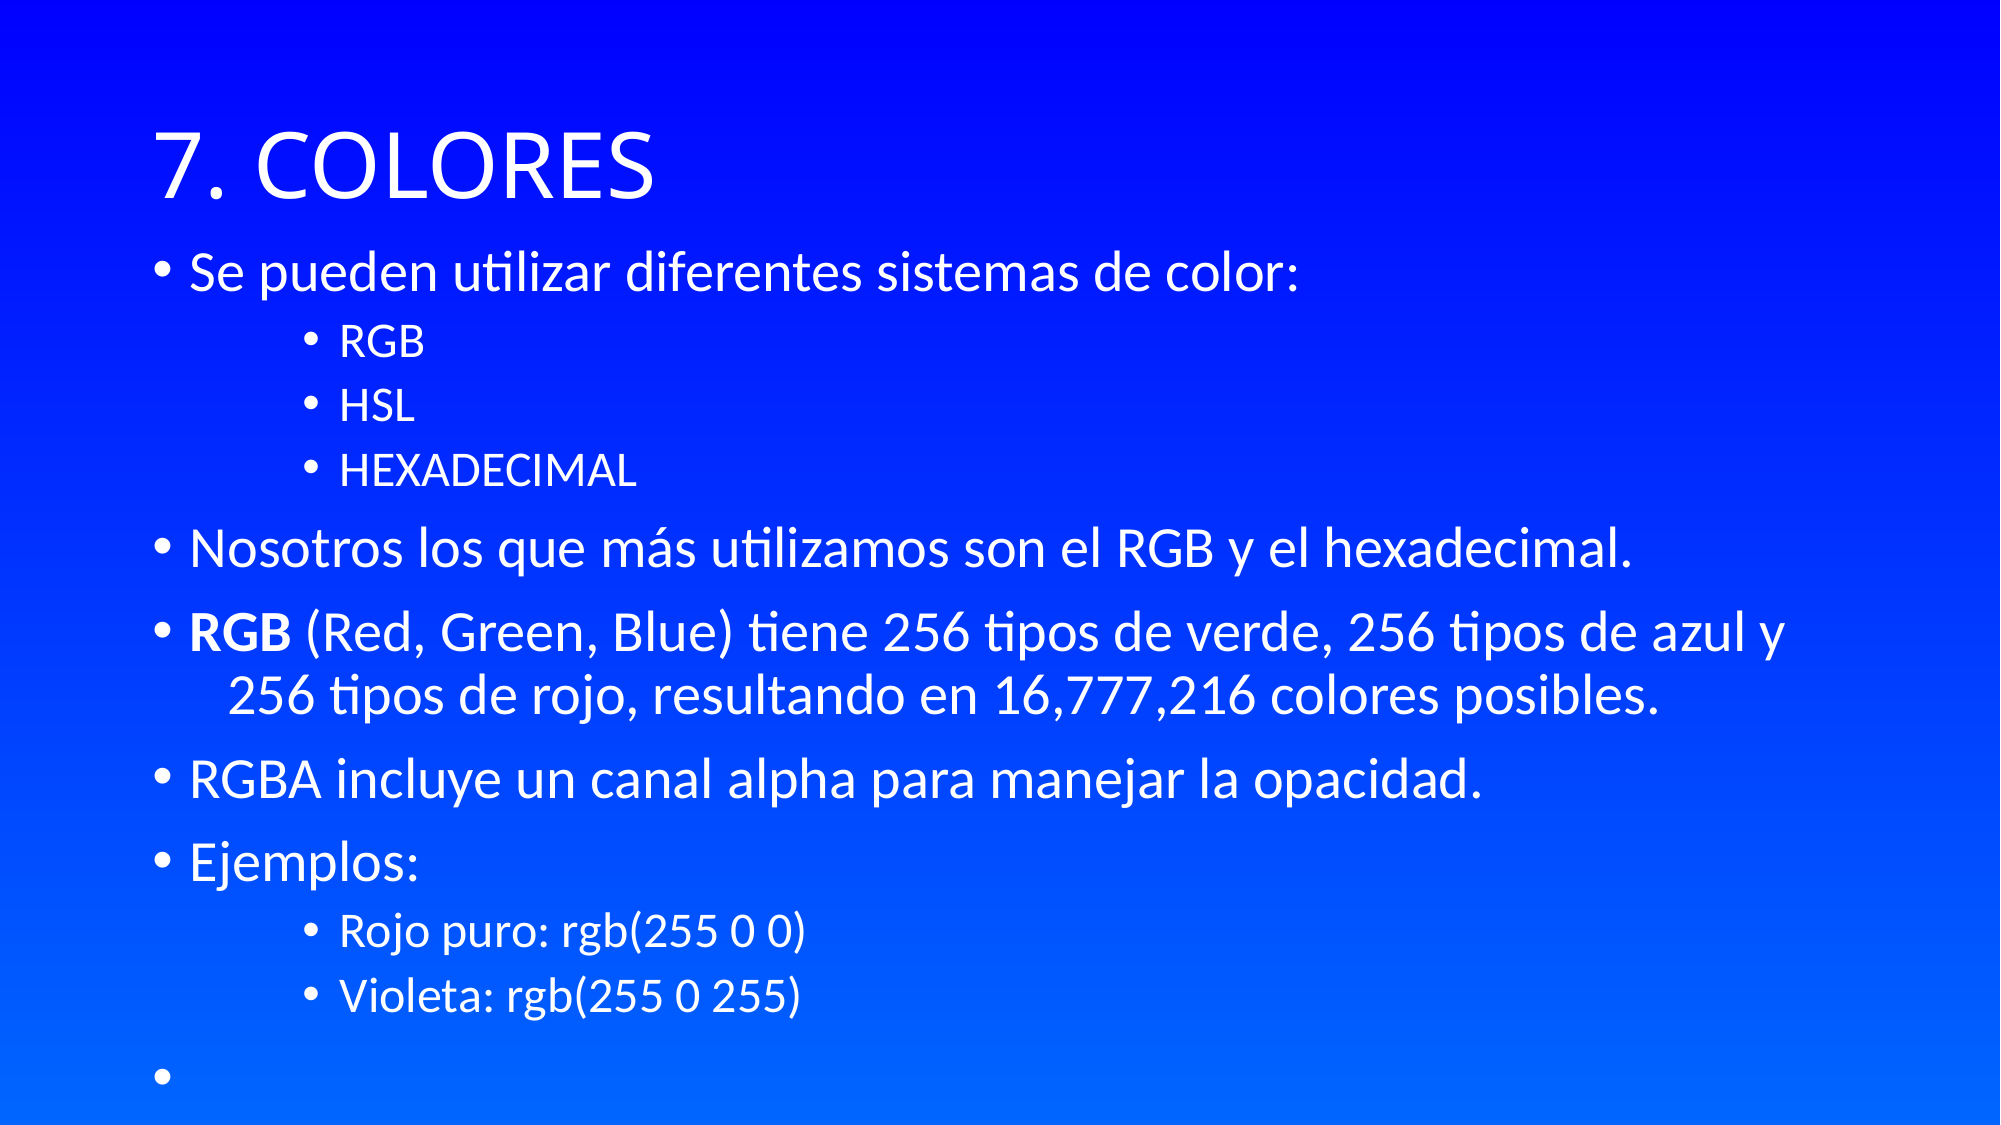

# 7. COLORES
Se pueden utilizar diferentes sistemas de color:
RGB
HSL
HEXADECIMAL
Nosotros los que más utilizamos son el RGB y el hexadecimal.
RGB (Red, Green, Blue) tiene 256 tipos de verde, 256 tipos de azul y 256 tipos de rojo, resultando en 16,777,216 colores posibles.
RGBA incluye un canal alpha para manejar la opacidad.
Ejemplos:
Rojo puro: rgb(255 0 0)
Violeta: rgb(255 0 255)